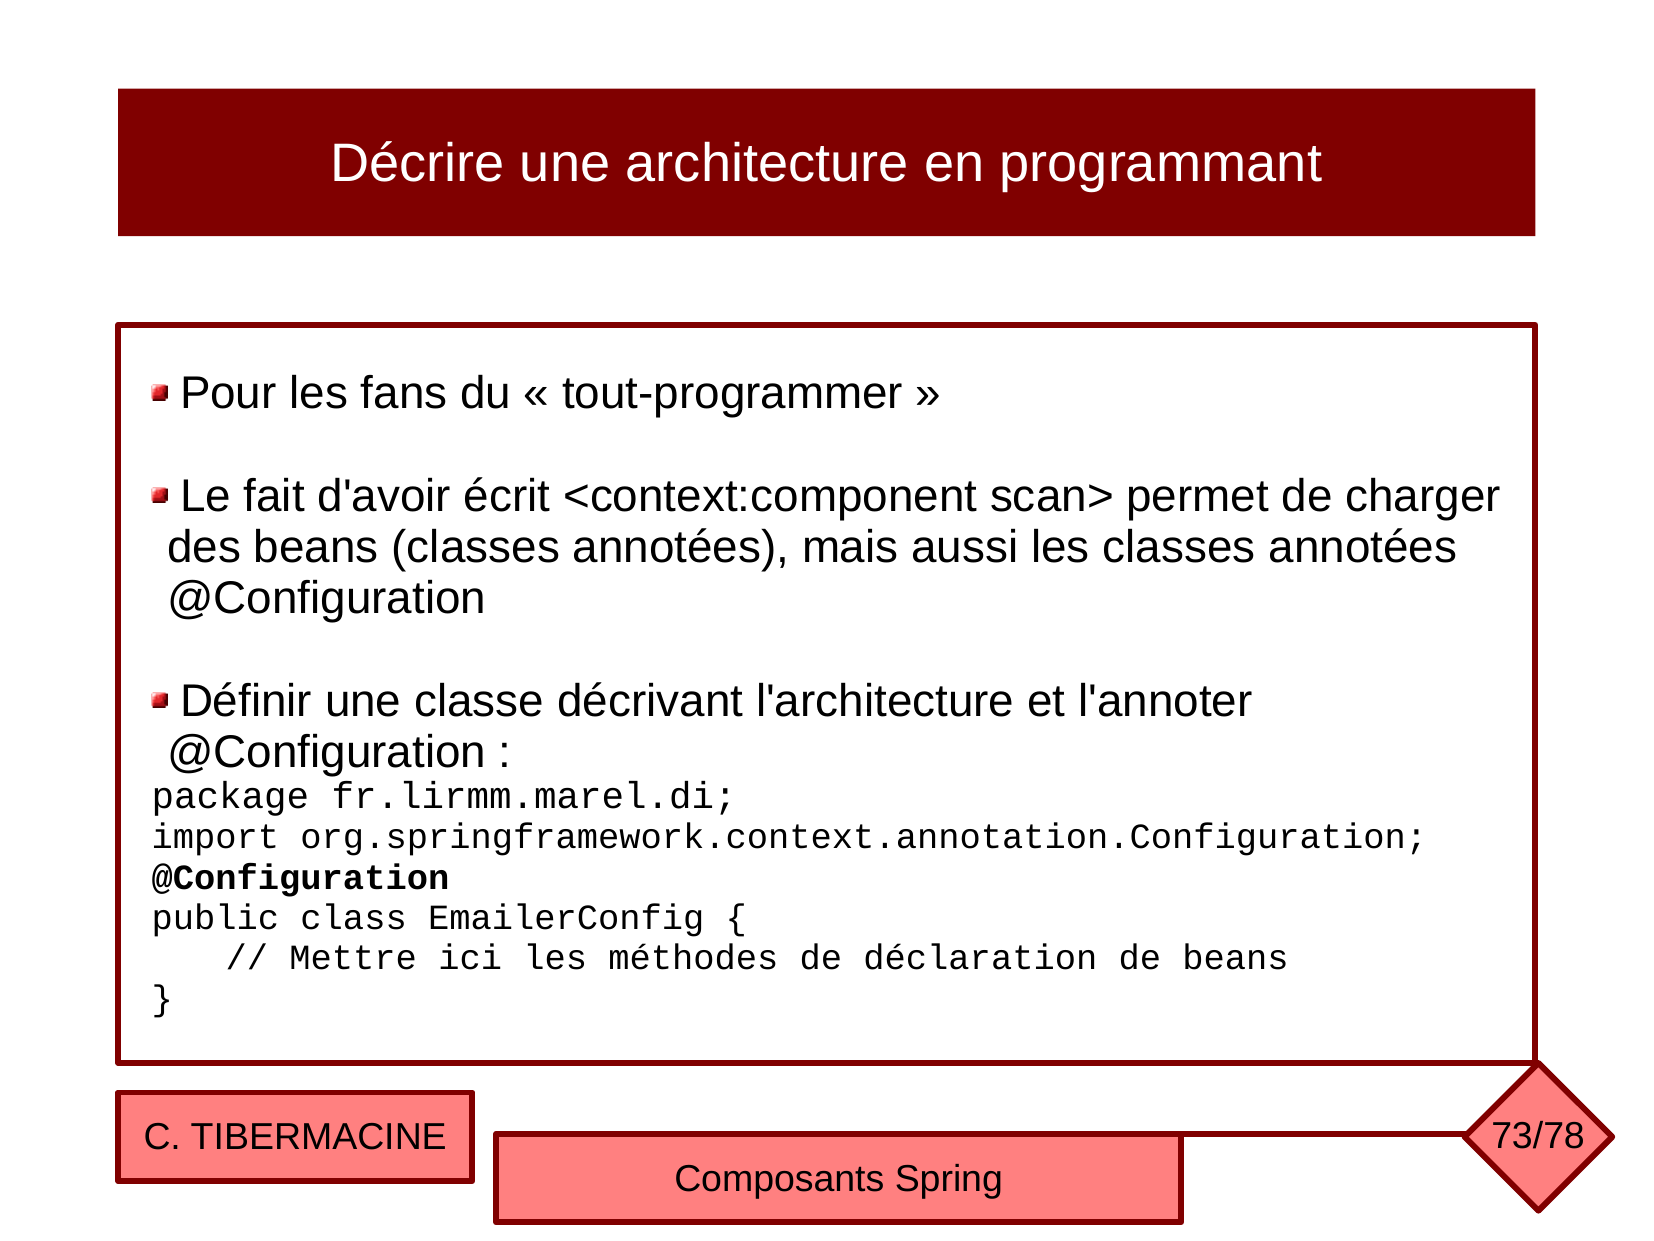

Décrire une architecture en programmant
 Pour les fans du « tout-programmer »
 Le fait d'avoir écrit <context:component scan> permet de charger
des beans (classes annotées), mais aussi les classes annotées
@Configuration
 Définir une classe décrivant l'architecture et l'annoter
@Configuration :
package fr.lirmm.marel.di;
import org.springframework.context.annotation.Configuration;
@Configuration
public class EmailerConfig {
	// Mettre ici les méthodes de déclaration de beans
}
C. TIBERMACINE
Composants Spring